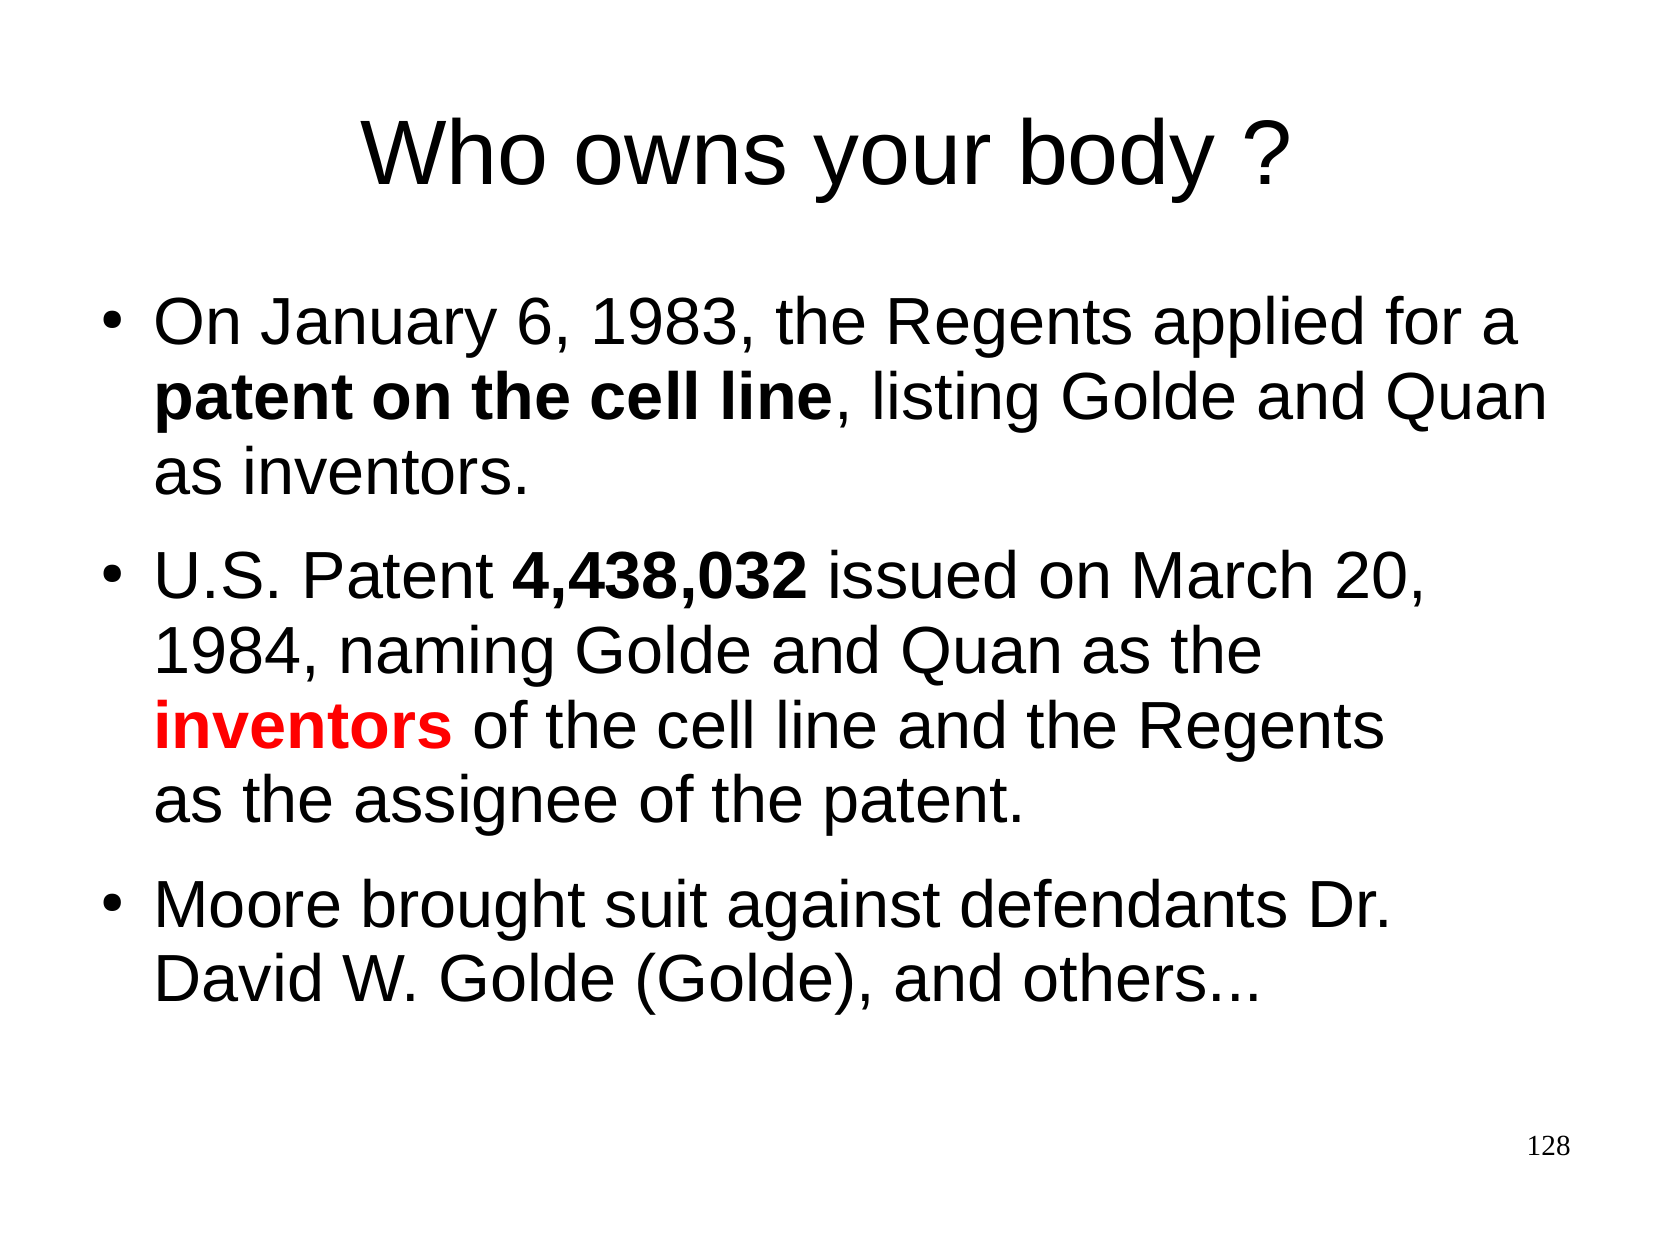

# Who owns your body ?
On January 6, 1983, the Regents applied for a patent on the cell line, listing Golde and Quan as inventors.
U.S. Patent 4,438,032 issued on March 20, 1984, naming Golde and Quan as the inventors of the cell line and the Regents
as the assignee of the patent.
Moore brought suit against defendants Dr. David W. Golde (Golde), and others...
128